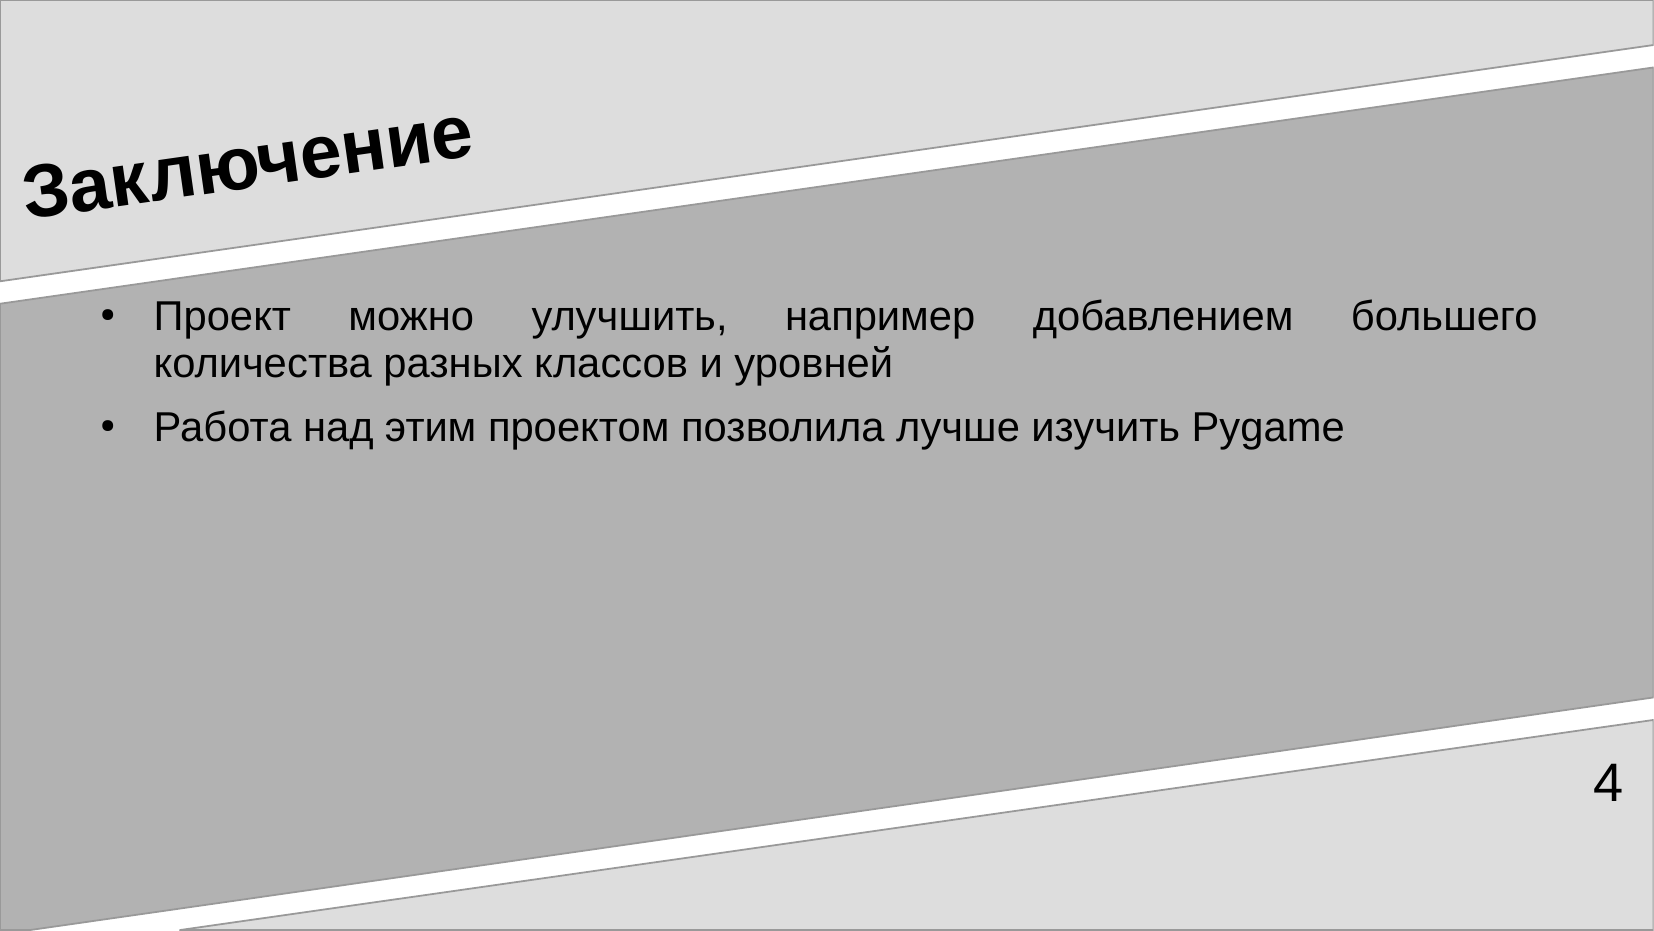

# Заключение
Проект можно улучшить, например добавлением большего количества разных классов и уровней
Работа над этим проектом позволила лучше изучить Pygame
4